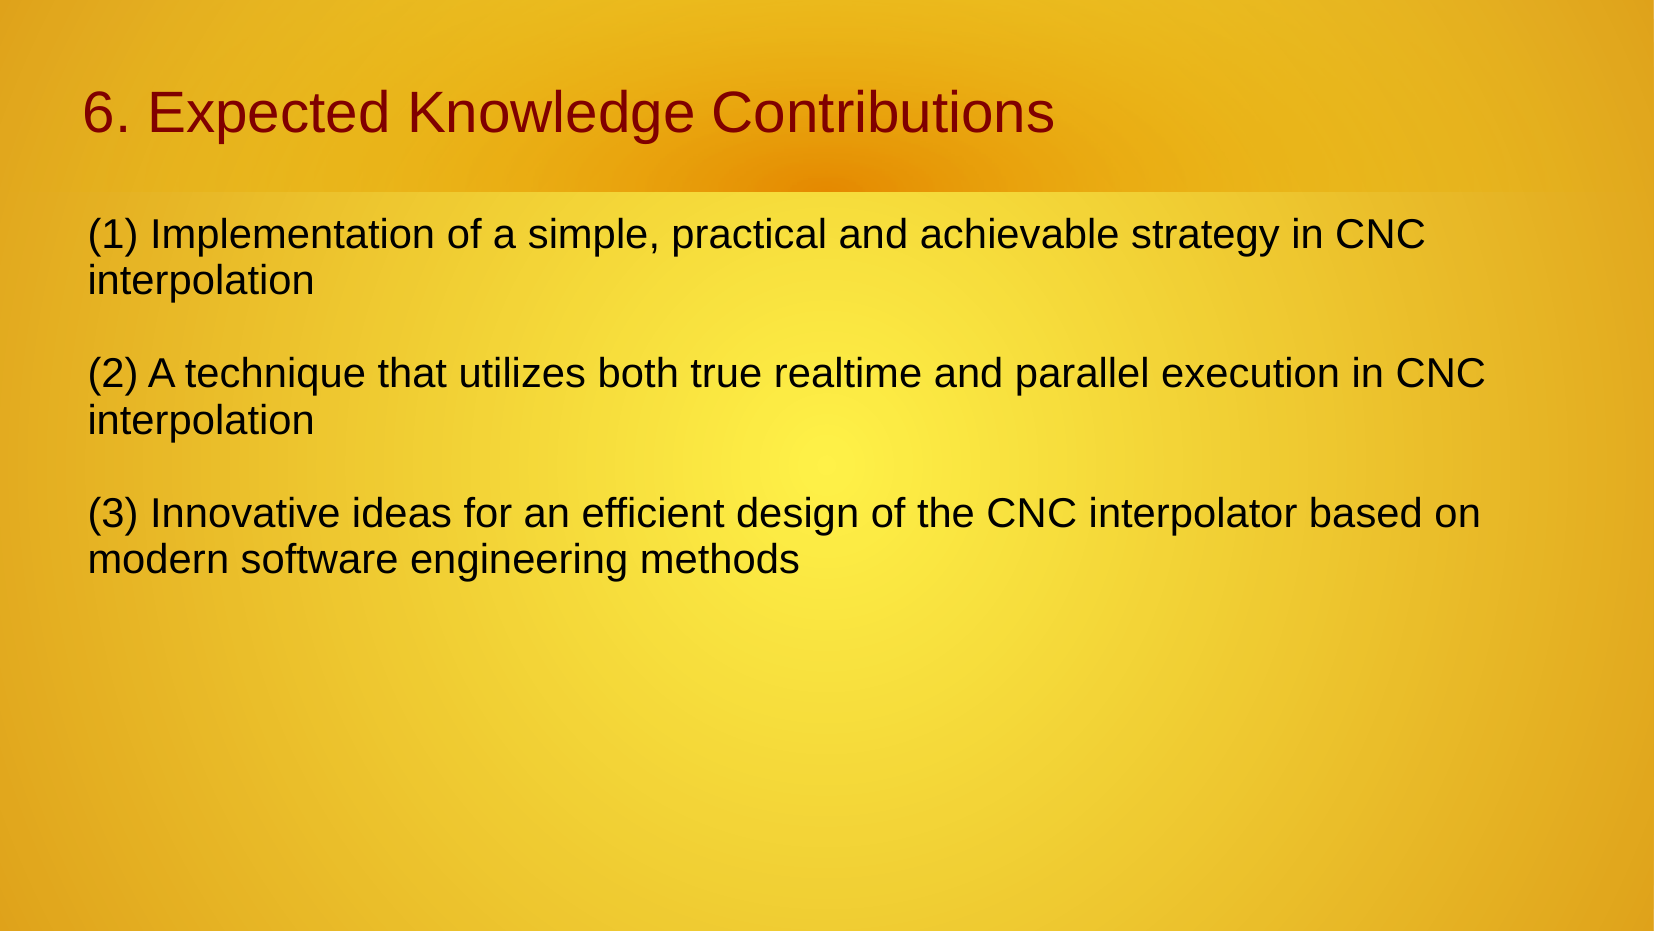

# 6. Expected Knowledge Contributions
(1) Implementation of a simple, practical and achievable strategy in CNC interpolation
(2) A technique that utilizes both true realtime and parallel execution in CNC interpolation
(3) Innovative ideas for an efficient design of the CNC interpolator based on modern software engineering methods